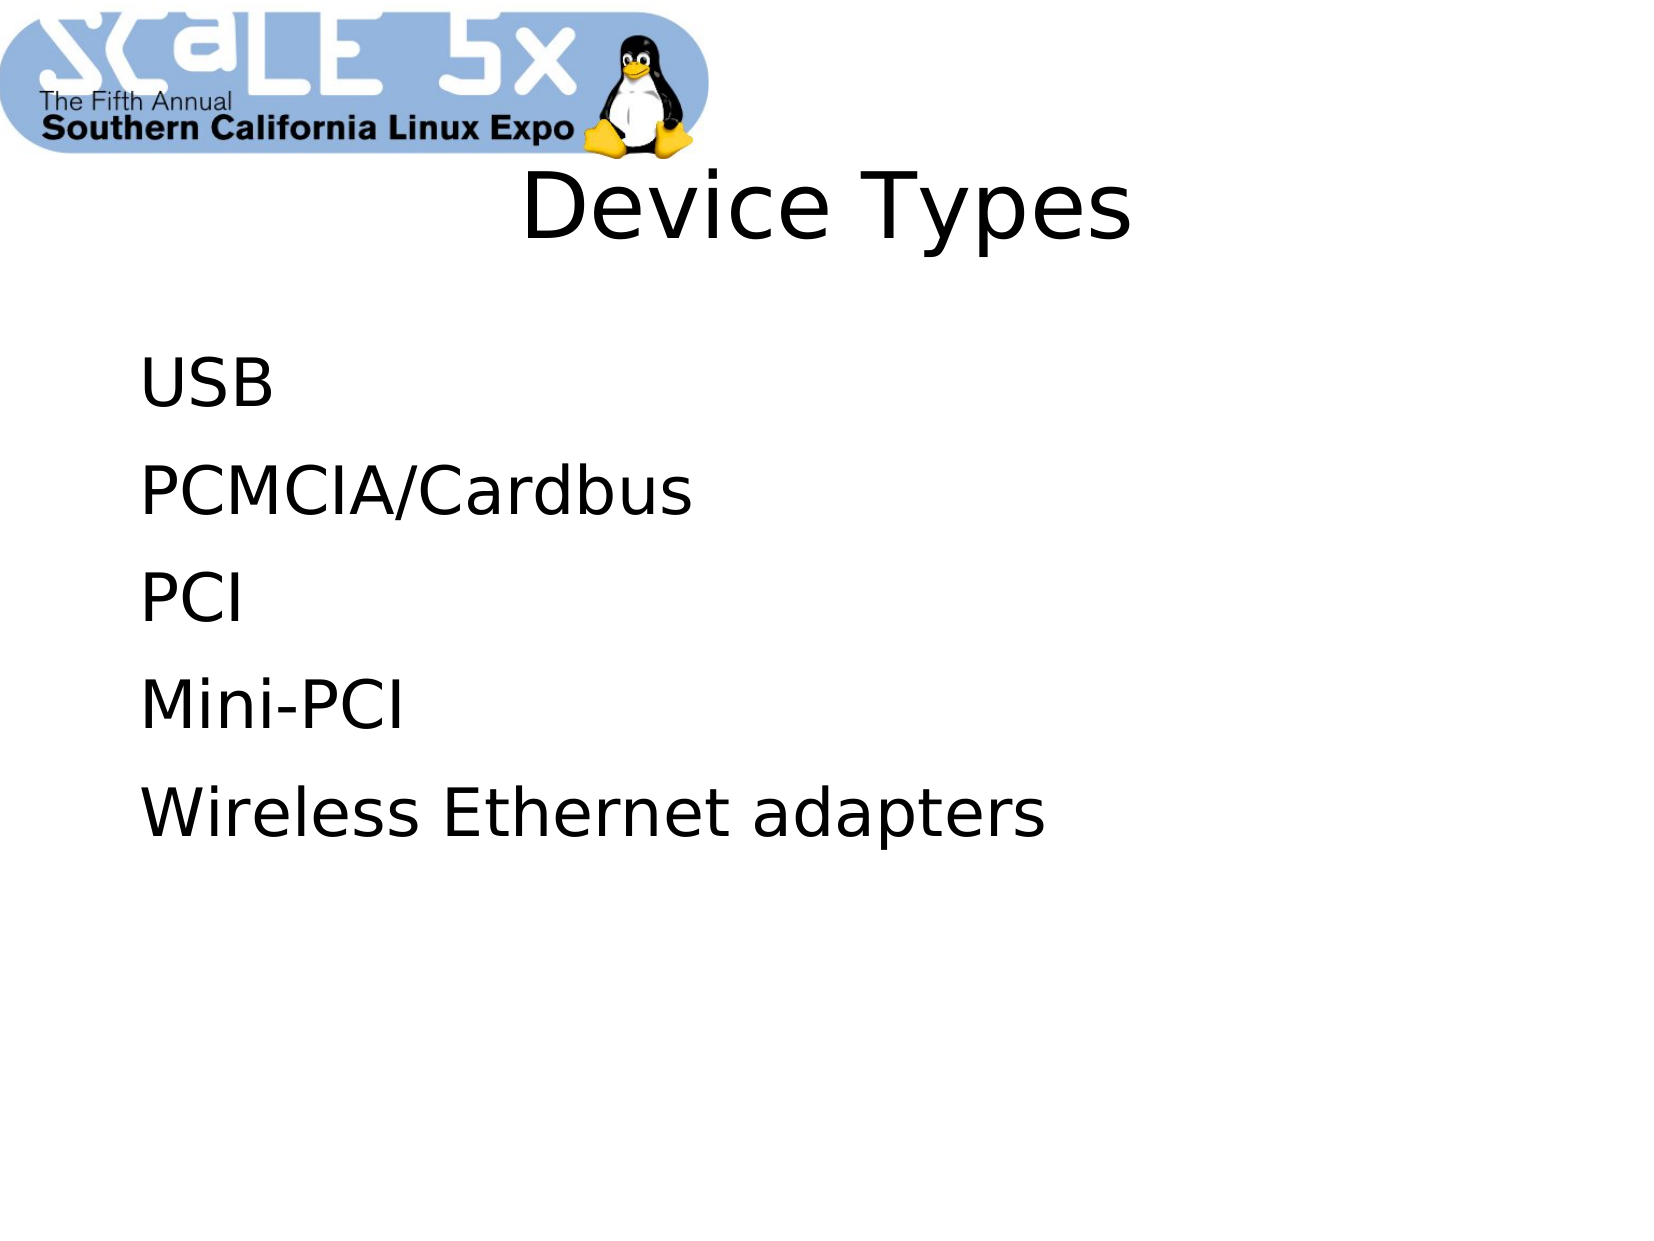

# Device Types
USB
PCMCIA/Cardbus
PCI
Mini-PCI
Wireless Ethernet adapters